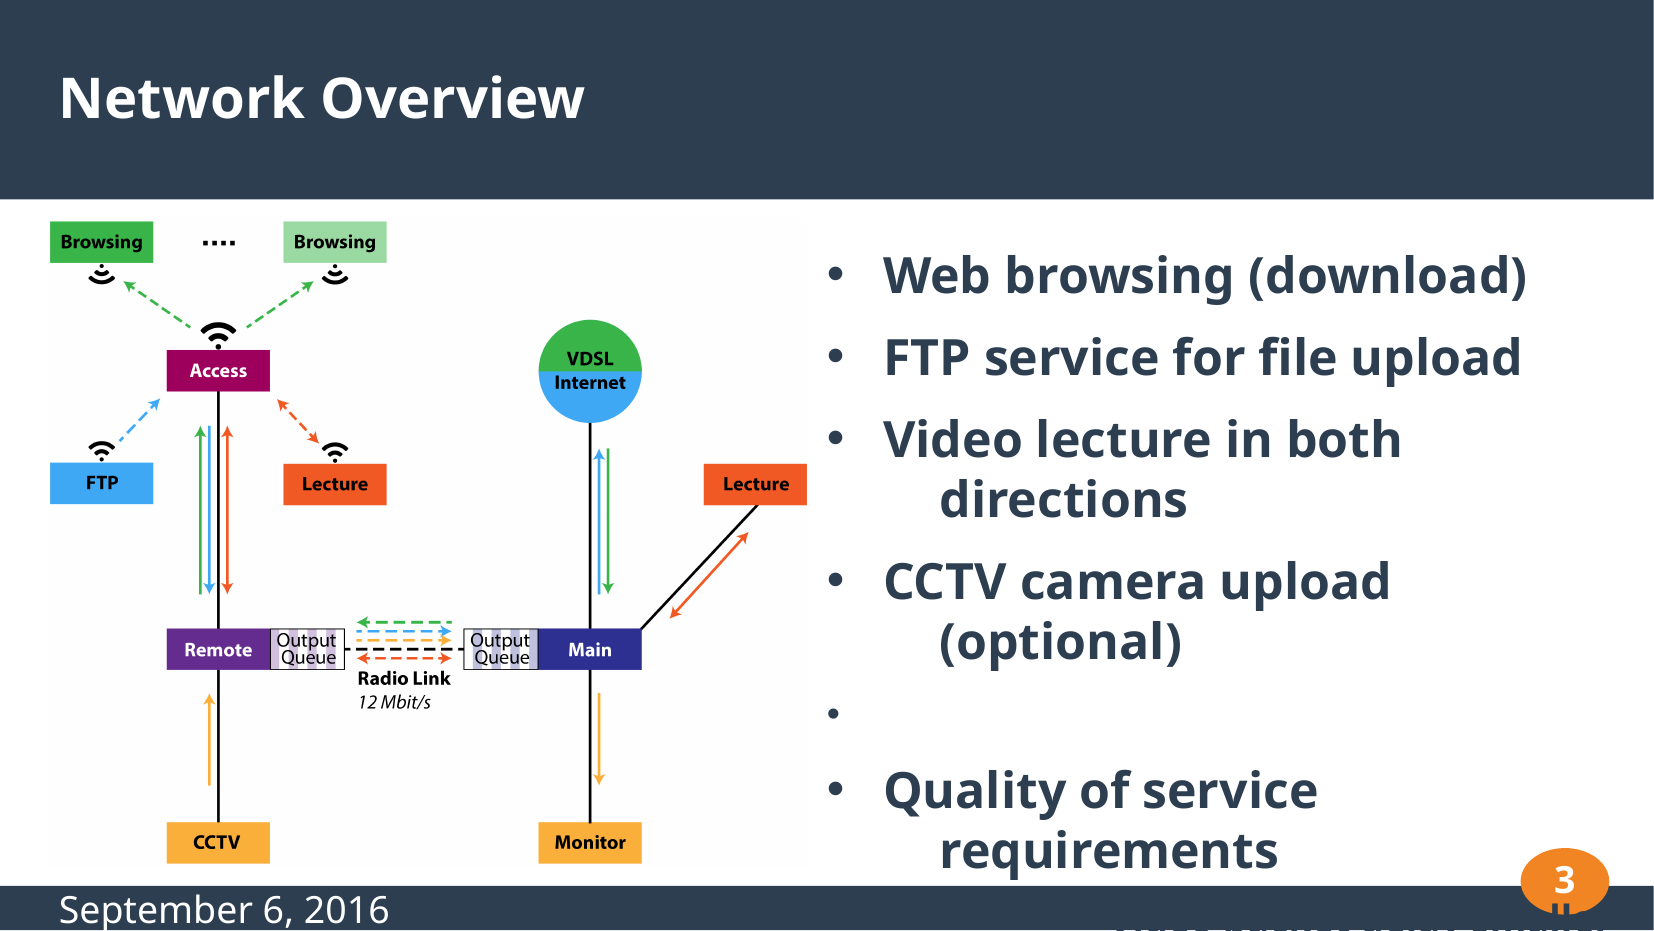

# Network Overview
Web browsing (download)
FTP service for file upload
Video lecture in both directions
CCTV camera upload (optional)
Quality of service requirements
Video packet delay smaller than 100 ms
Exceeding delay plus packet drops less than 5 %
2
September 6, 2016